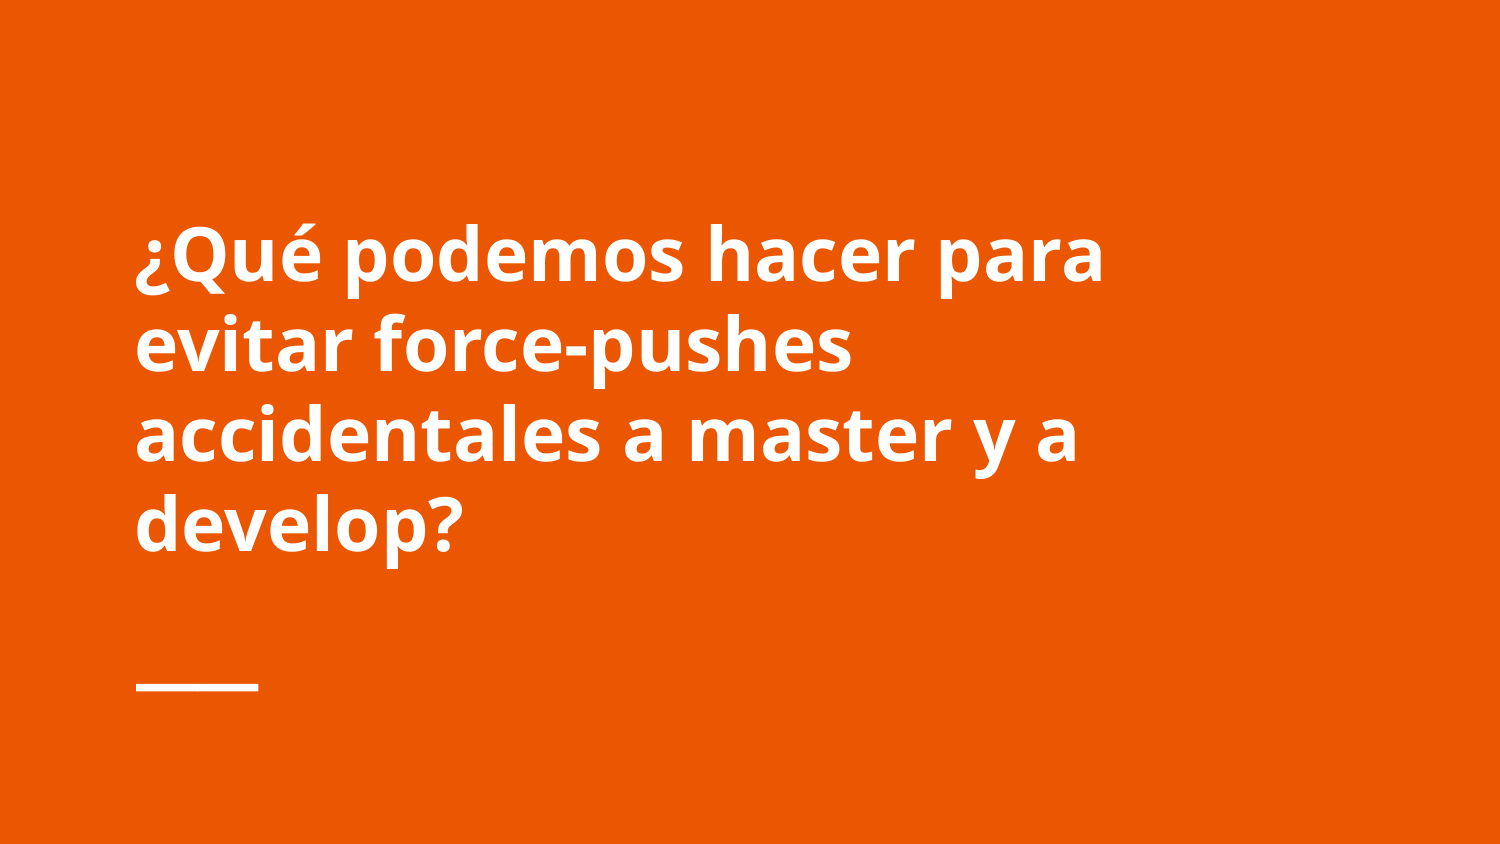

# ¿Qué podemos hacer para evitar force-pushes accidentales a master y a develop?